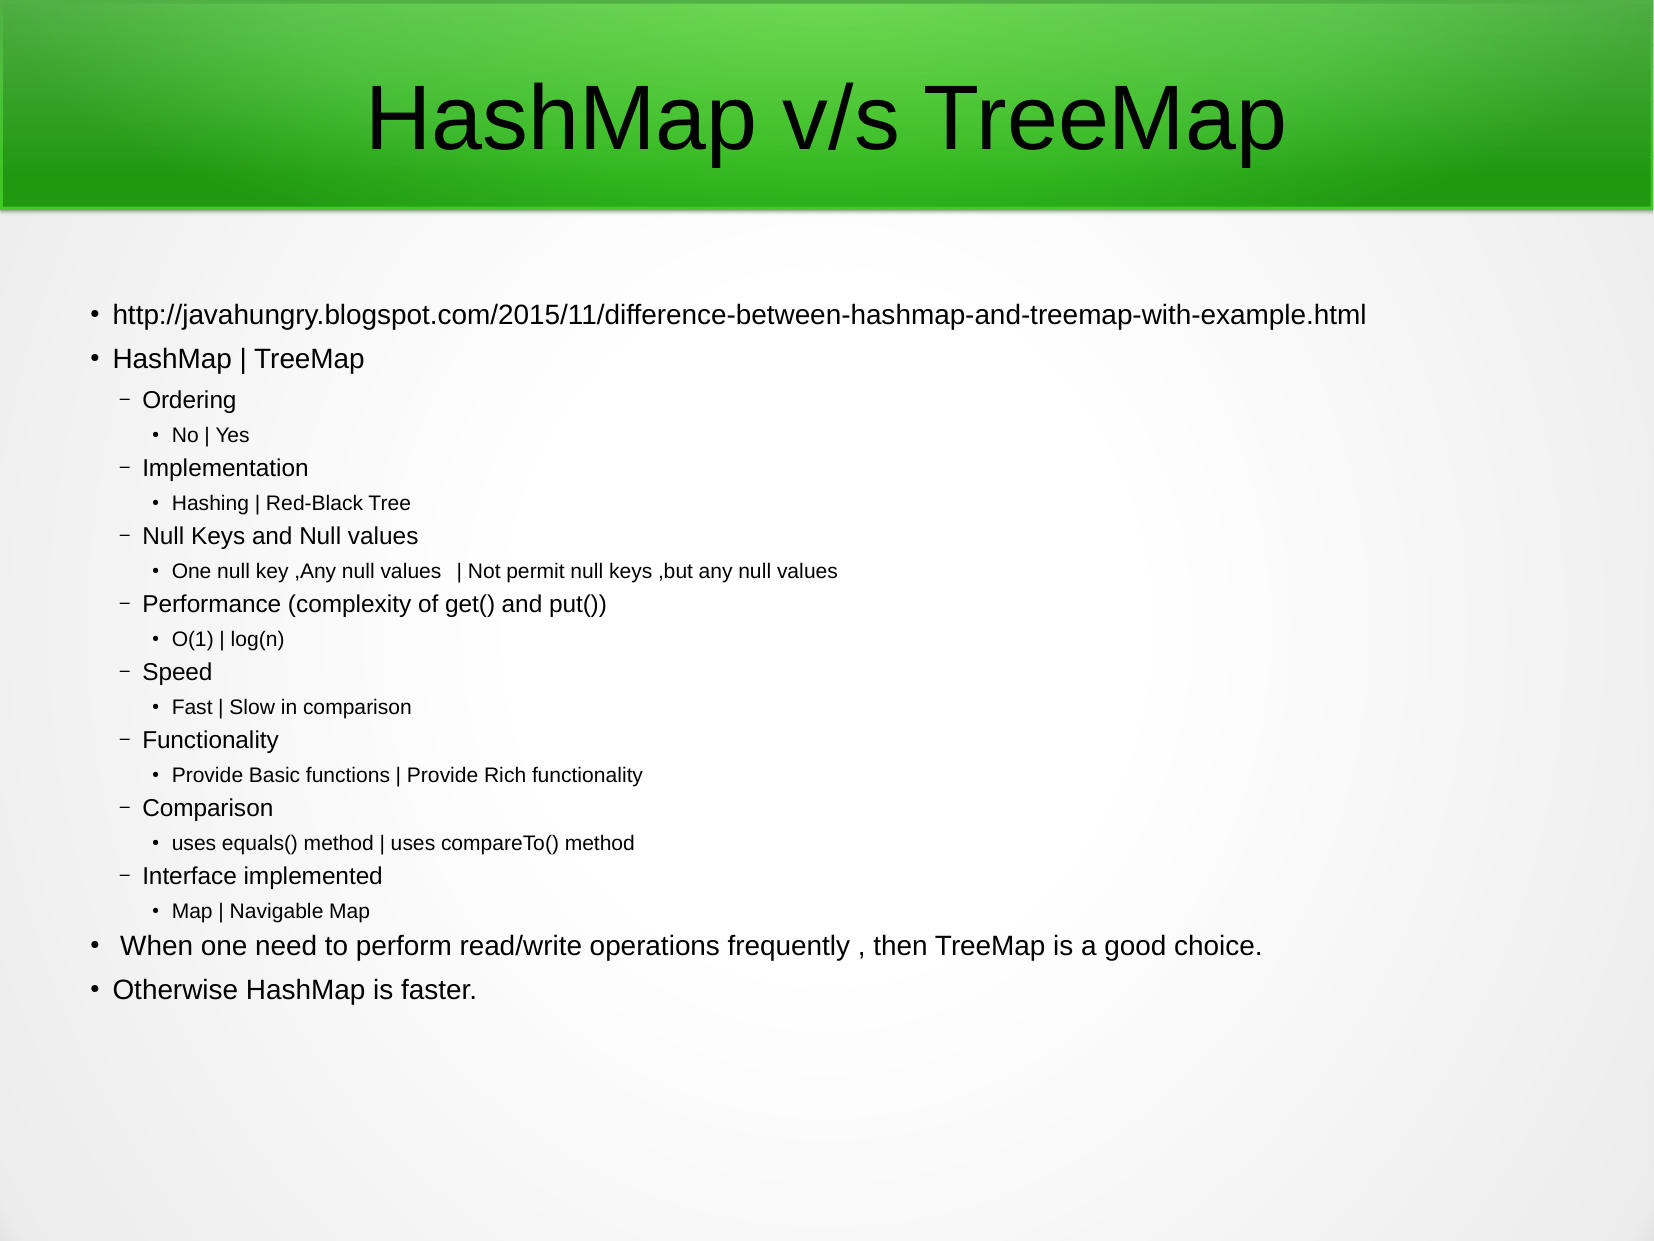

# HashMap v/s TreeMap
http://javahungry.blogspot.com/2015/11/difference-between-hashmap-and-treemap-with-example.html
HashMap | TreeMap
Ordering
No | Yes
Implementation
Hashing | Red-Black Tree
Null Keys and Null values
One null key ,Any null values	 | Not permit null keys ,but any null values
Performance (complexity of get() and put())
O(1) | log(n)
Speed
Fast | Slow in comparison
Functionality
Provide Basic functions | Provide Rich functionality
Comparison
uses equals() method | uses compareTo() method
Interface implemented
Map | Navigable Map
 When one need to perform read/write operations frequently , then TreeMap is a good choice.
Otherwise HashMap is faster.